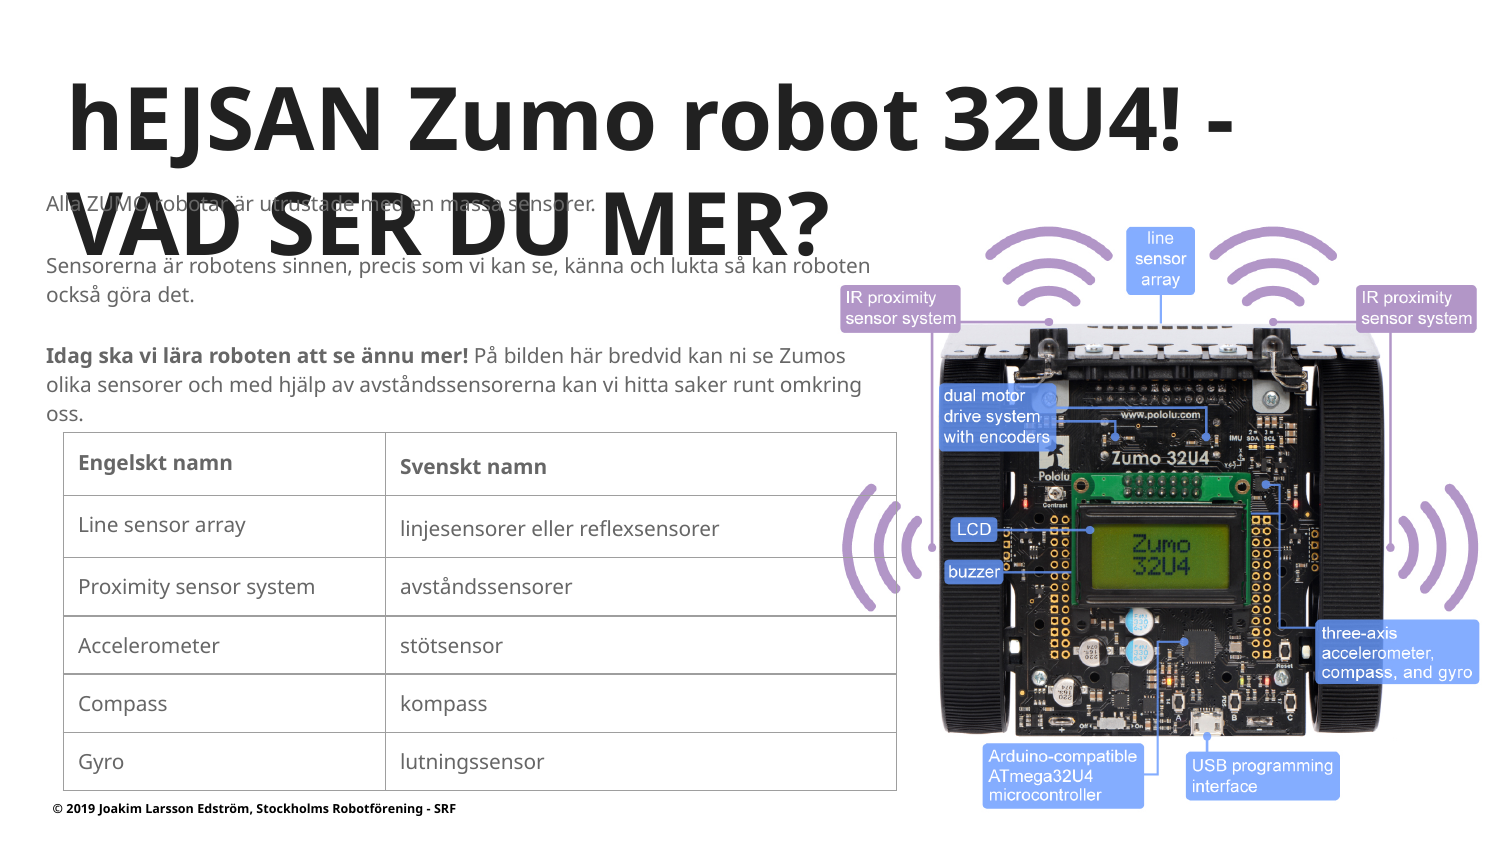

# hEJSAN Zumo robot 32U4! - VAD SER DU MER?
Alla ZUMO robotar är utrustade med en massa sensorer.
Sensorerna är robotens sinnen, precis som vi kan se, känna och lukta så kan roboten också göra det.
Idag ska vi lära roboten att se ännu mer! På bilden här bredvid kan ni se Zumos olika sensorer och med hjälp av avståndssensorerna kan vi hitta saker runt omkring oss.
| Engelskt namn | Svenskt namn |
| --- | --- |
| Line sensor array | linjesensorer eller reflexsensorer |
| Proximity sensor system | avståndssensorer |
| Accelerometer | stötsensor |
| Compass | kompass |
| Gyro | lutningssensor |
© 2019 Joakim Larsson Edström, Stockholms Robotförening - SRF